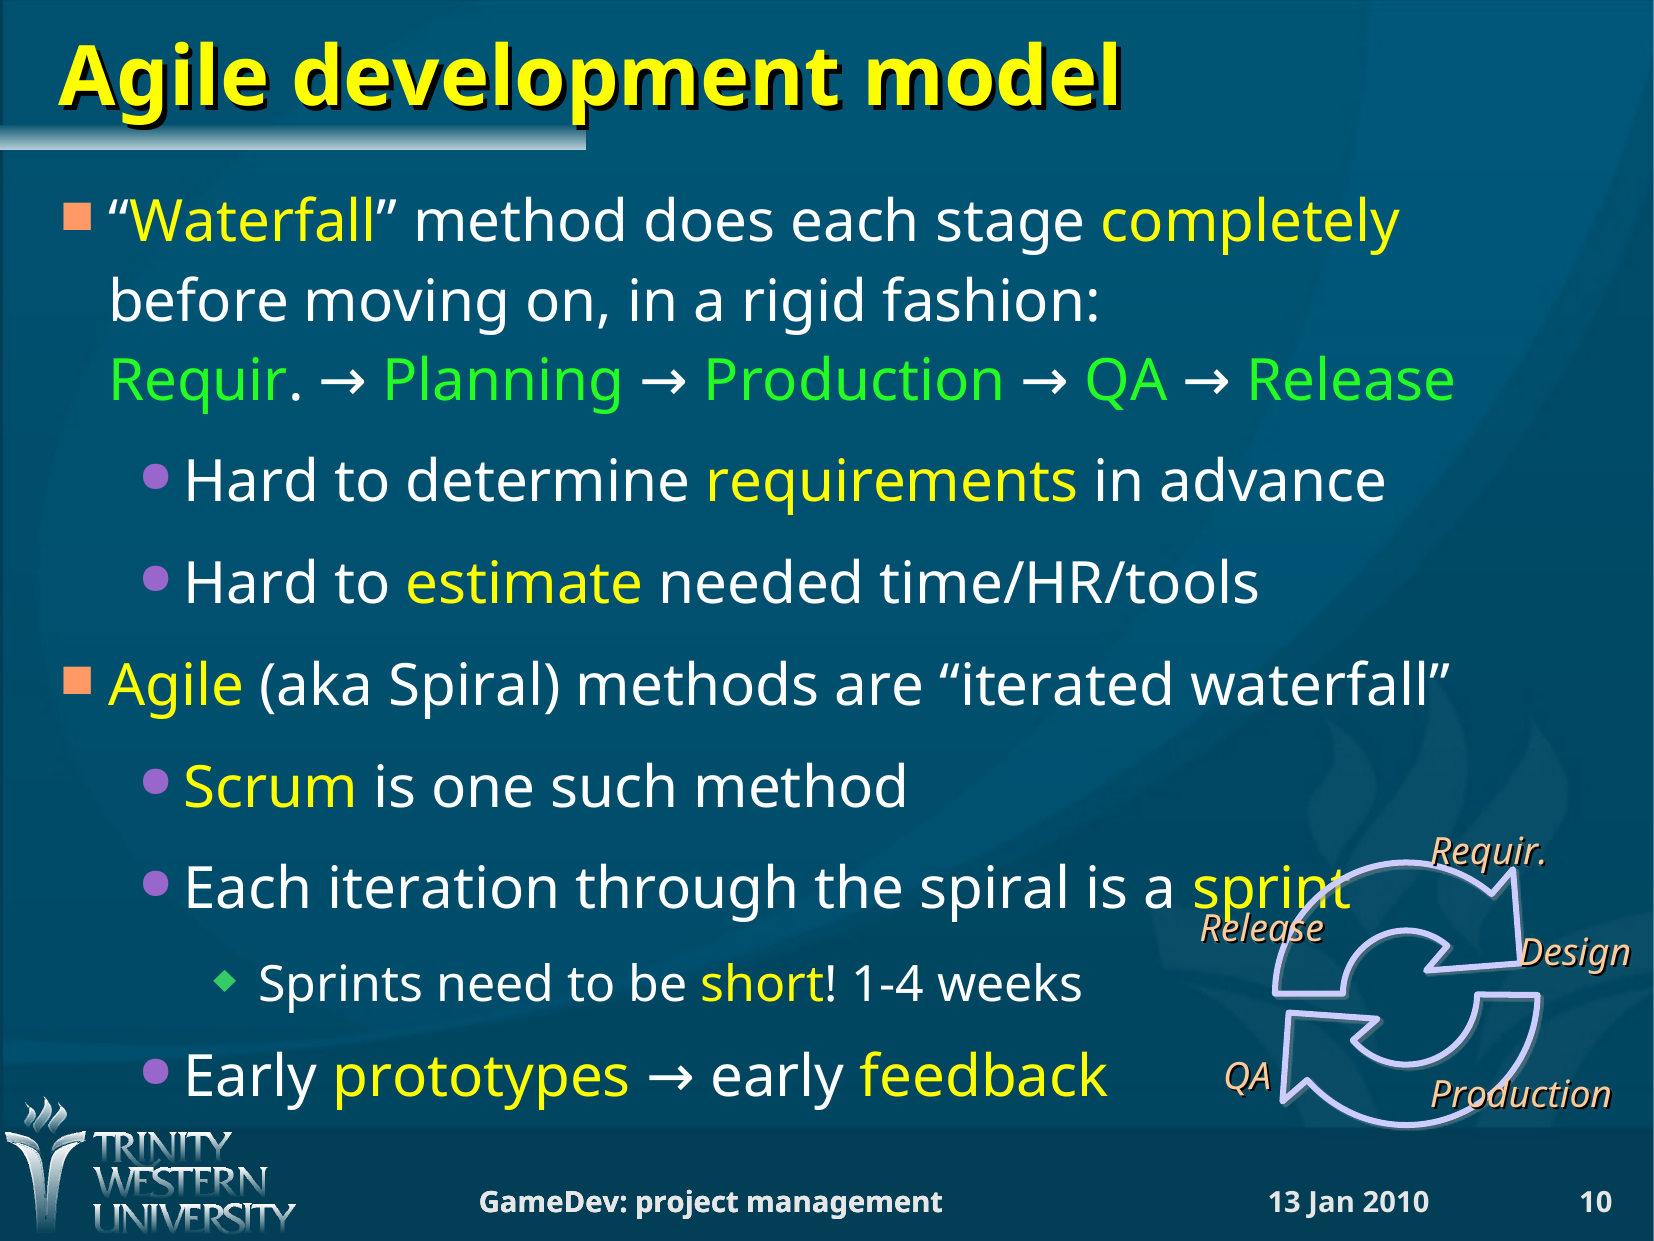

# Agile development model
“Waterfall” method does each stage completely before moving on, in a rigid fashion:
Requir. → Planning → Production → QA → Release
Hard to determine requirements in advance
Hard to estimate needed time/HR/tools
Agile (aka Spiral) methods are “iterated waterfall”
Scrum is one such method
Each iteration through the spiral is a sprint
Sprints need to be short! 1-4 weeks
Early prototypes → early feedback
Requir.
Release
Design
QA
Production
GameDev: project management
13 Jan 2010
10